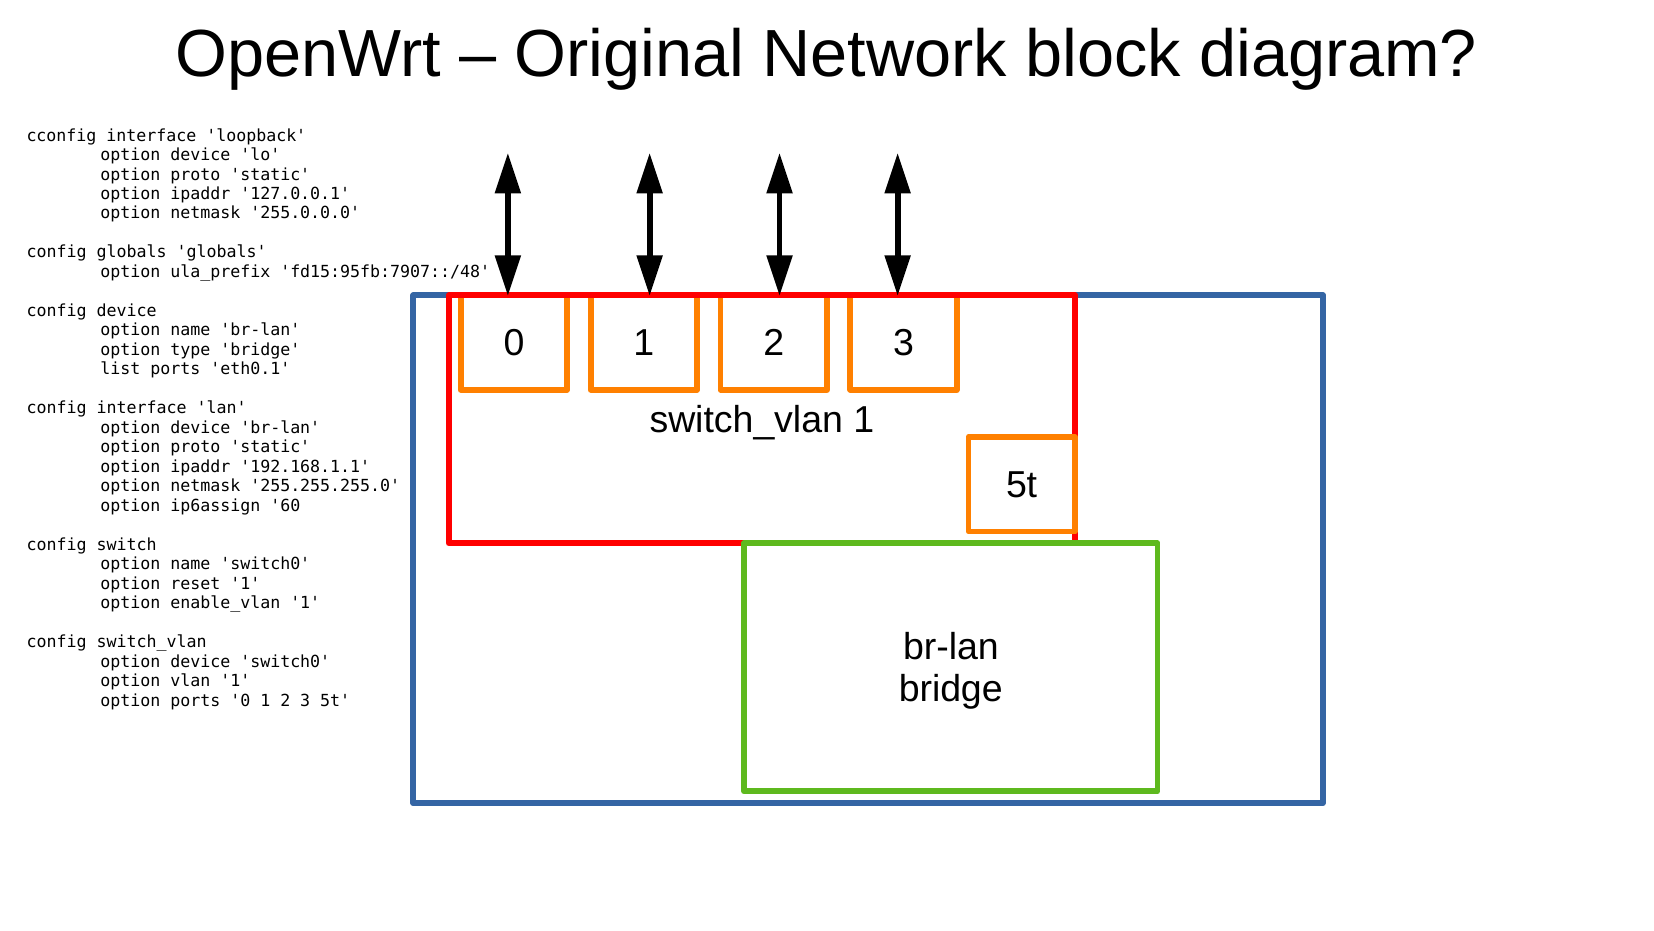

# OpenWrt – Original Network block diagram?
cconfig interface 'loopback'
	option device 'lo'
	option proto 'static'
	option ipaddr '127.0.0.1'
	option netmask '255.0.0.0'
config globals 'globals'
	option ula_prefix 'fd15:95fb:7907::/48'
config device
	option name 'br-lan'
	option type 'bridge'
	list ports 'eth0.1'
config interface 'lan'
	option device 'br-lan'
	option proto 'static'
	option ipaddr '192.168.1.1'
	option netmask '255.255.255.0'
	option ip6assign '60
config switch
	option name 'switch0'
	option reset '1'
	option enable_vlan '1'
config switch_vlan
	option device 'switch0'
	option vlan '1'
	option ports '0 1 2 3 5t'
switch_vlan 1
0
1
2
3
5t
br-lan
bridge